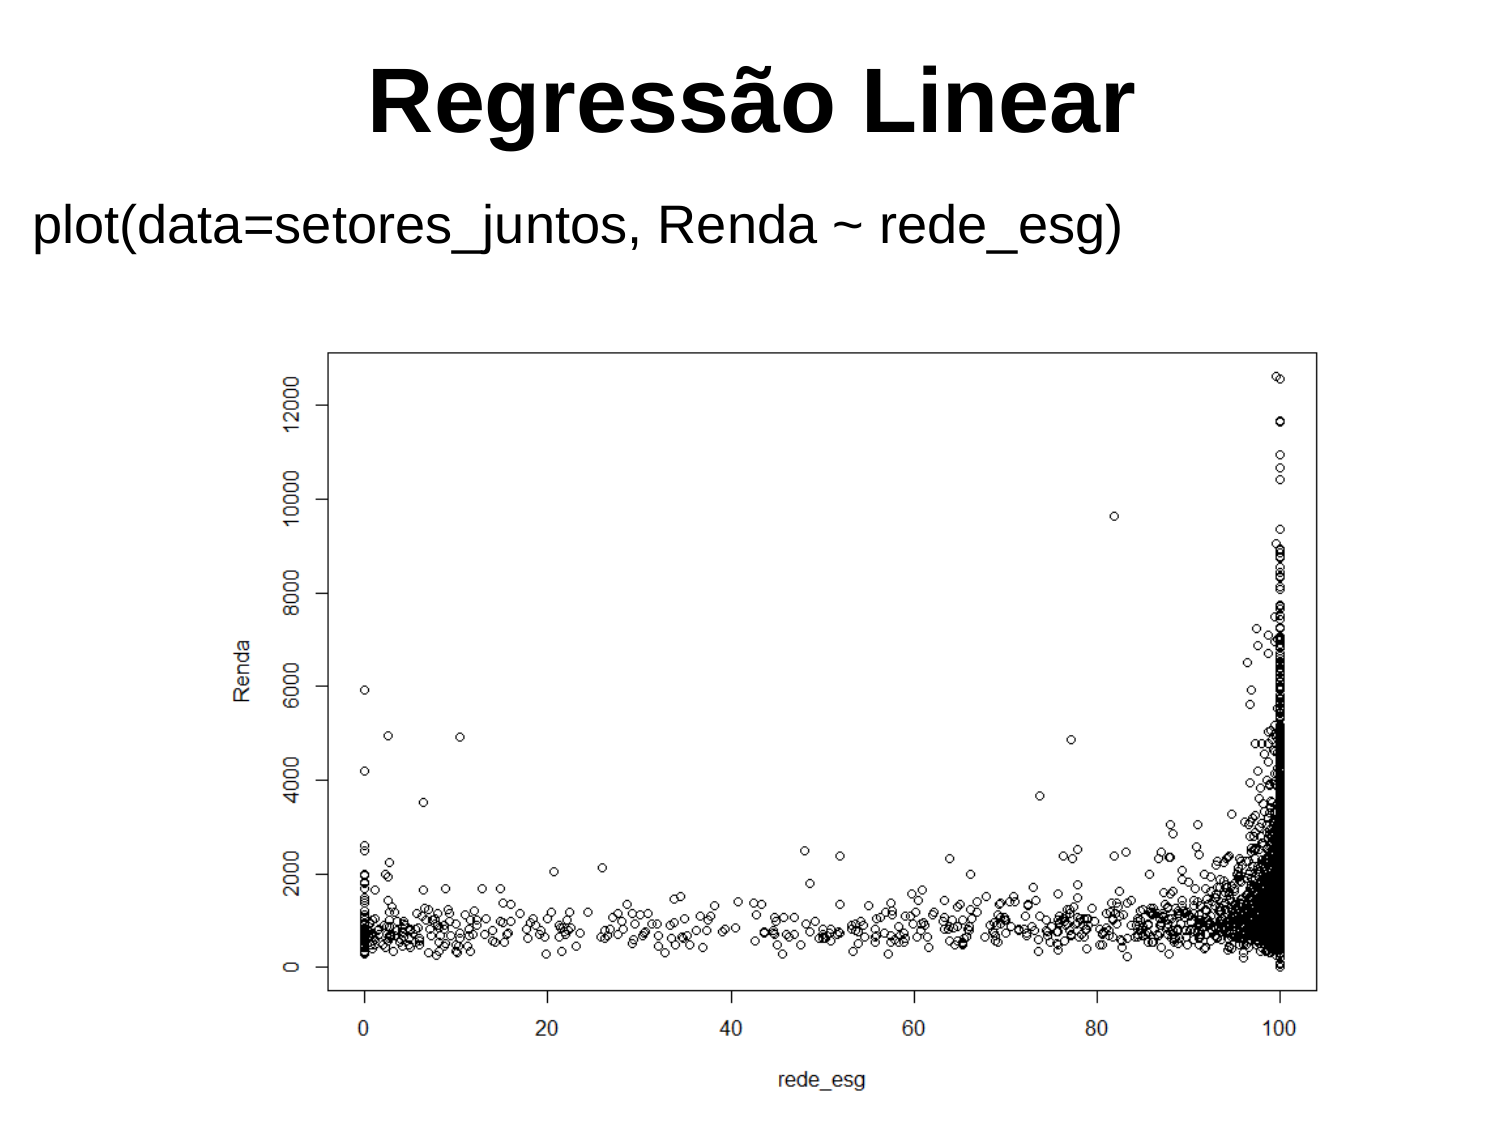

# Regressão Linear
plot(data=setores_juntos, Renda ~ rede_esg)